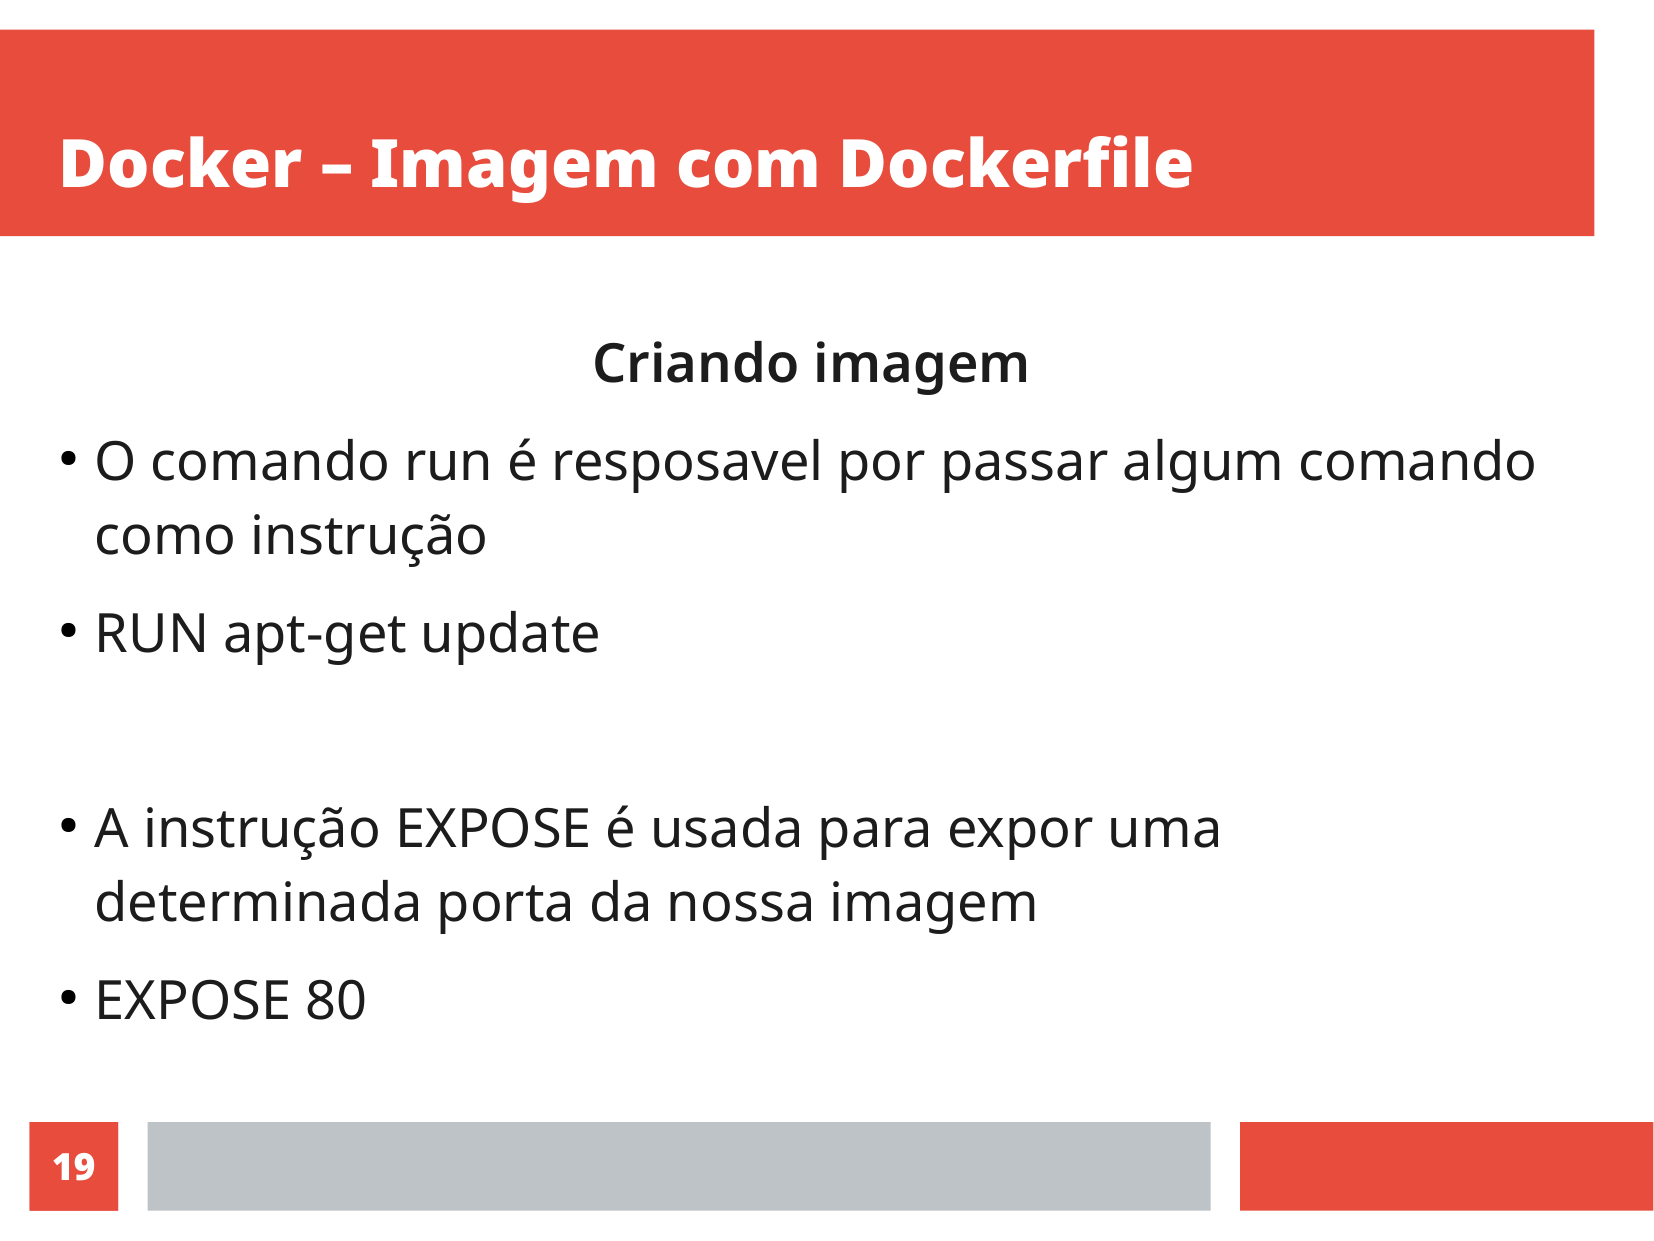

# Docker – Imagem com Dockerfile
Criando imagem
O comando run é resposavel por passar algum comando como instrução
RUN apt-get update
A instrução EXPOSE é usada para expor uma determinada porta da nossa imagem
EXPOSE 80
19